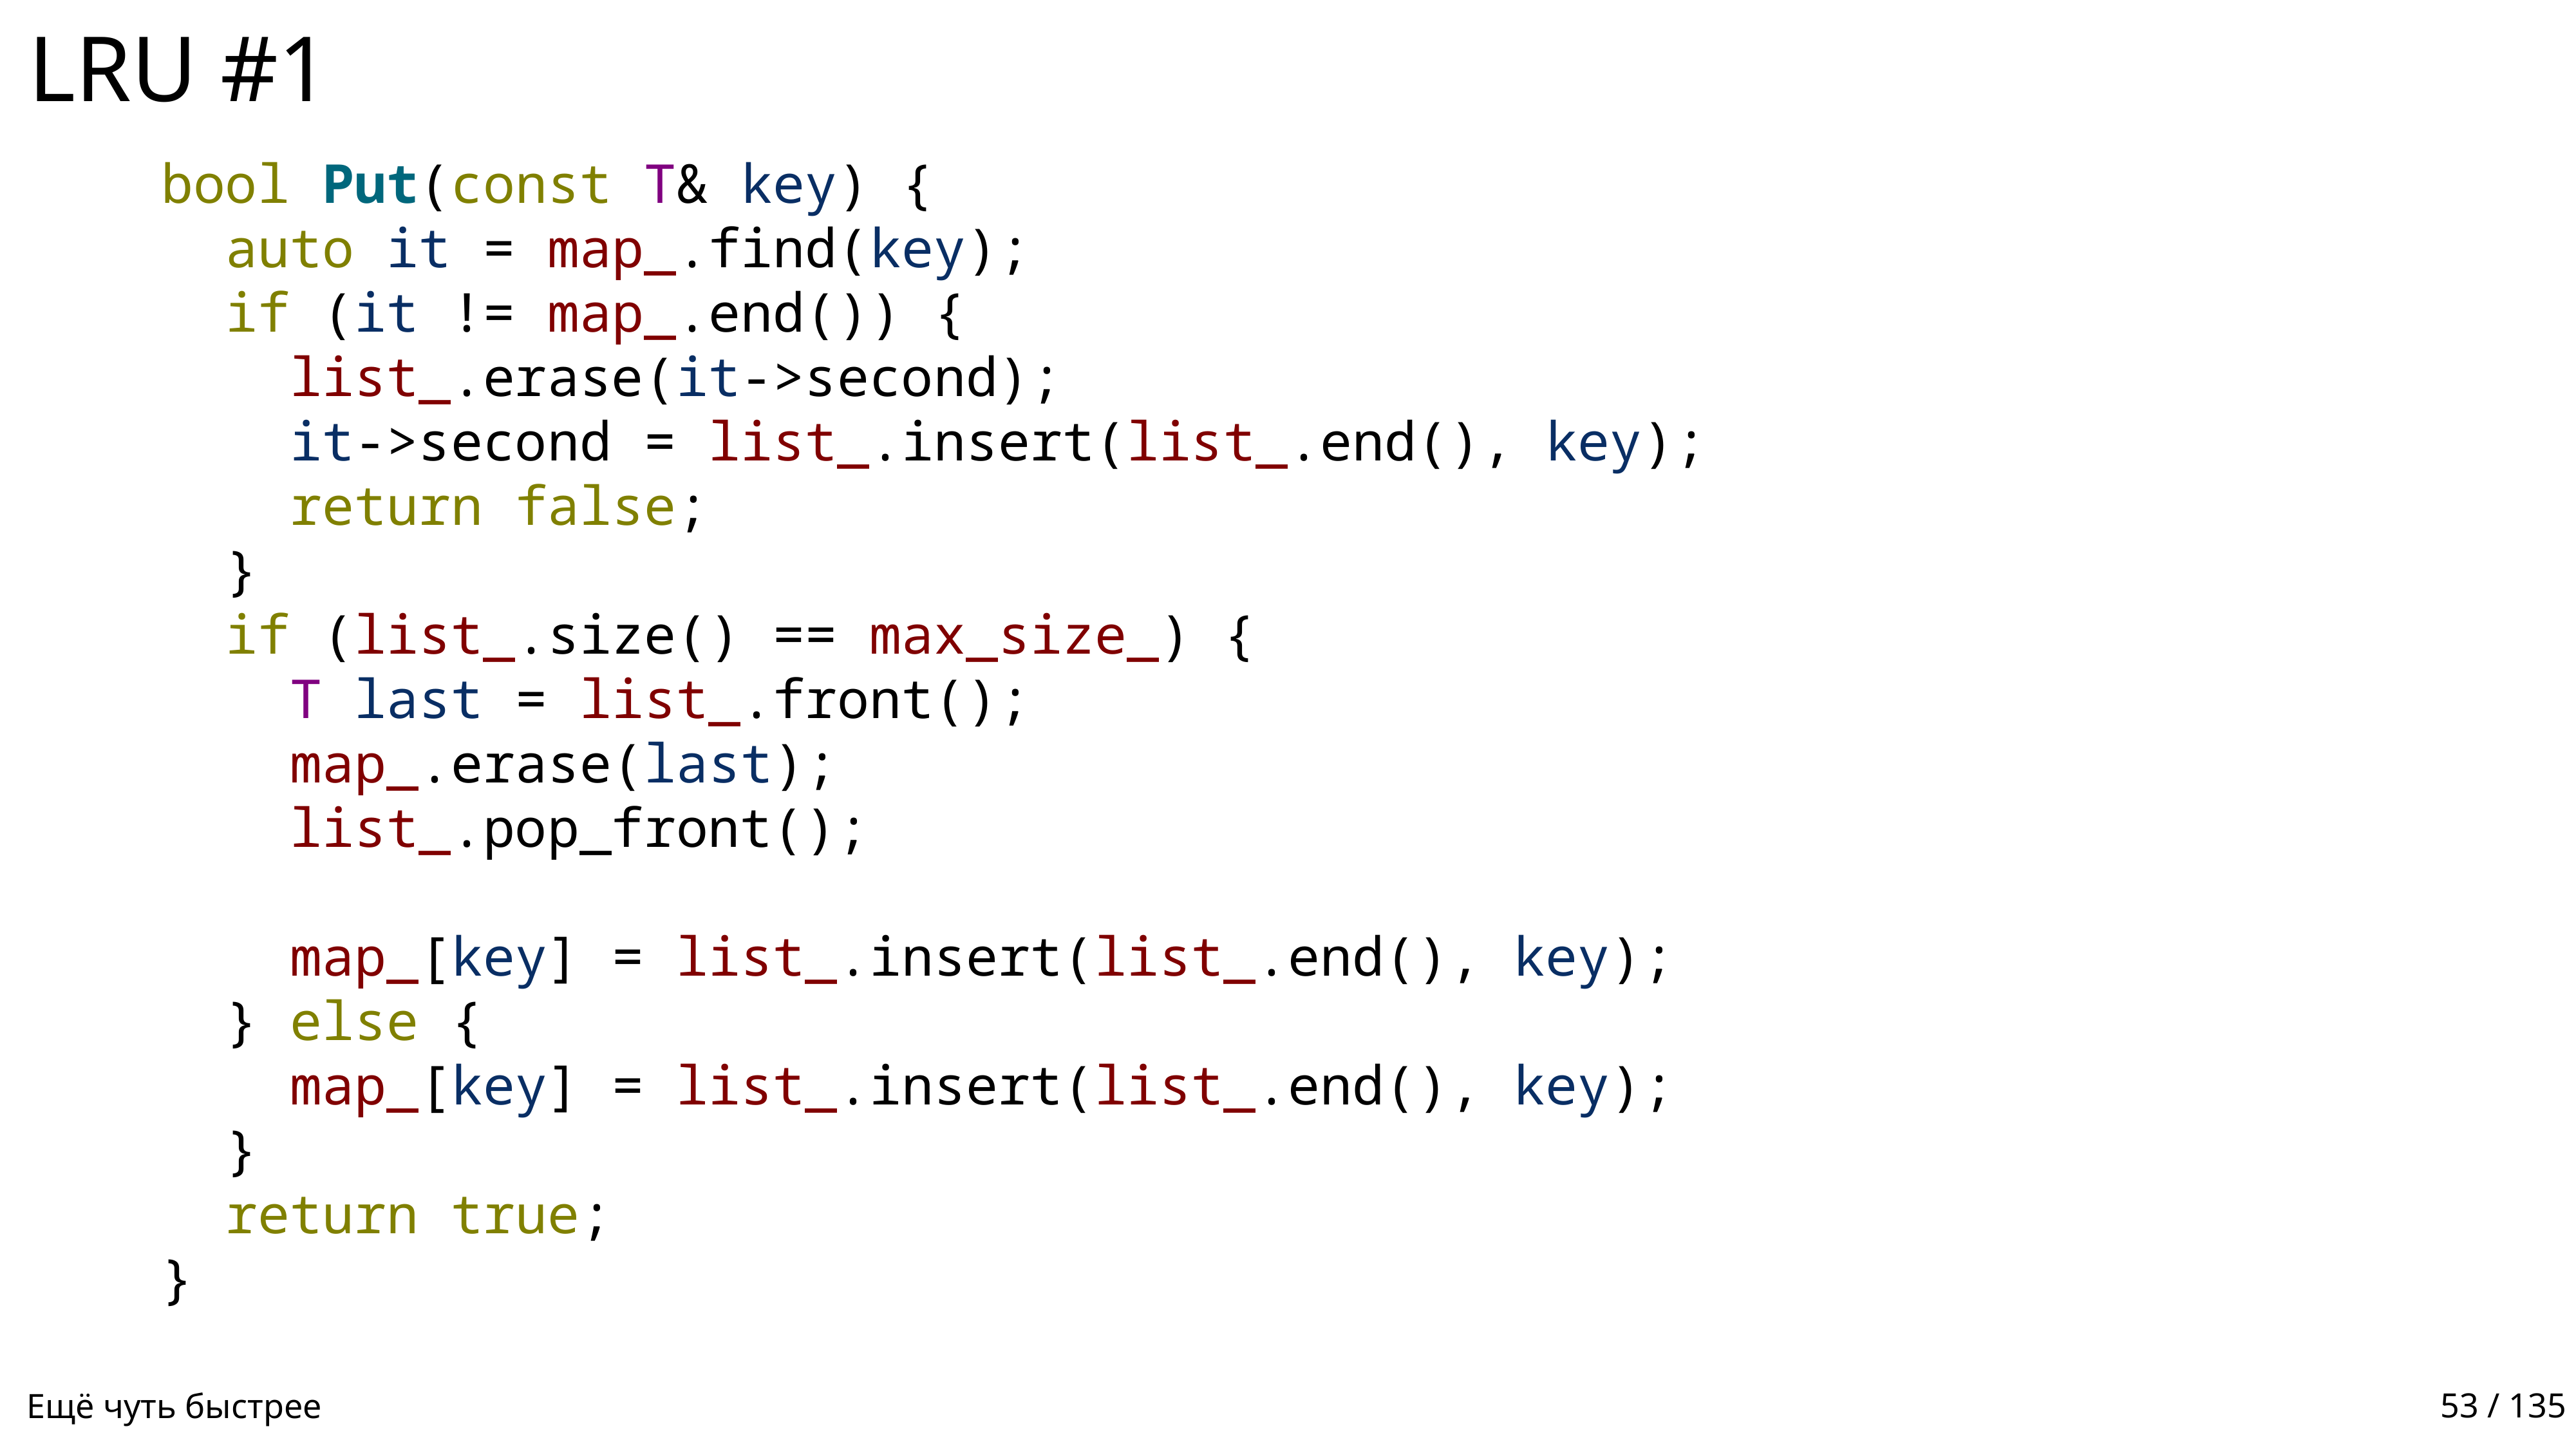

# LRU #1
 bool Put(const T& key) {
 auto it = map_.find(key);
 if (it != map_.end()) {
 list_.erase(it->second);
 it->second = list_.insert(list_.end(), key);
 return false;
 }
 if (list_.size() == max_size_) {
 T last = list_.front();
 map_.erase(last);
 list_.pop_front();
 map_[key] = list_.insert(list_.end(), key);
 } else {
 map_[key] = list_.insert(list_.end(), key);
 }
 return true;
 }
Ещё чуть быстрее